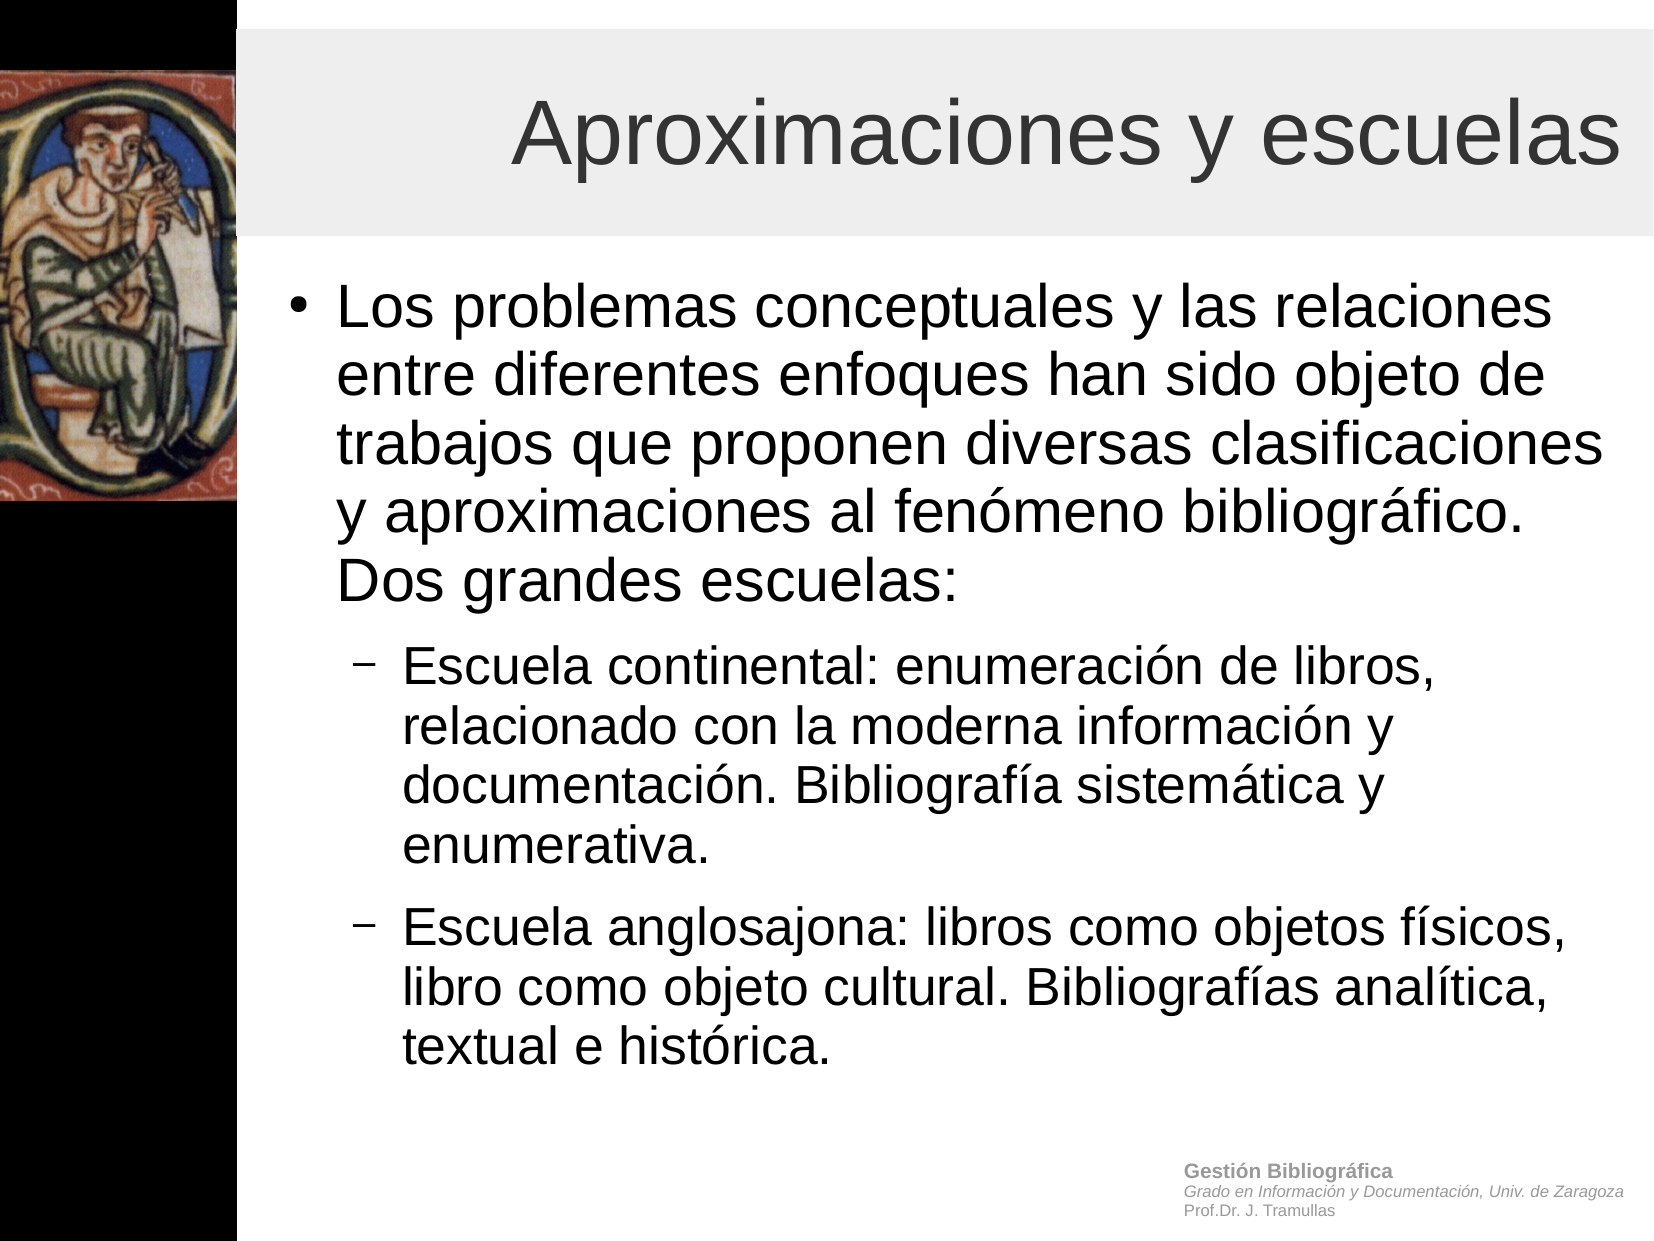

# Aproximaciones y escuelas
Los problemas conceptuales y las relaciones entre diferentes enfoques han sido objeto de trabajos que proponen diversas clasificaciones y aproximaciones al fenómeno bibliográfico. Dos grandes escuelas:
Escuela continental: enumeración de libros, relacionado con la moderna información y documentación. Bibliografía sistemática y enumerativa.
Escuela anglosajona: libros como objetos físicos, libro como objeto cultural. Bibliografías analítica, textual e histórica.